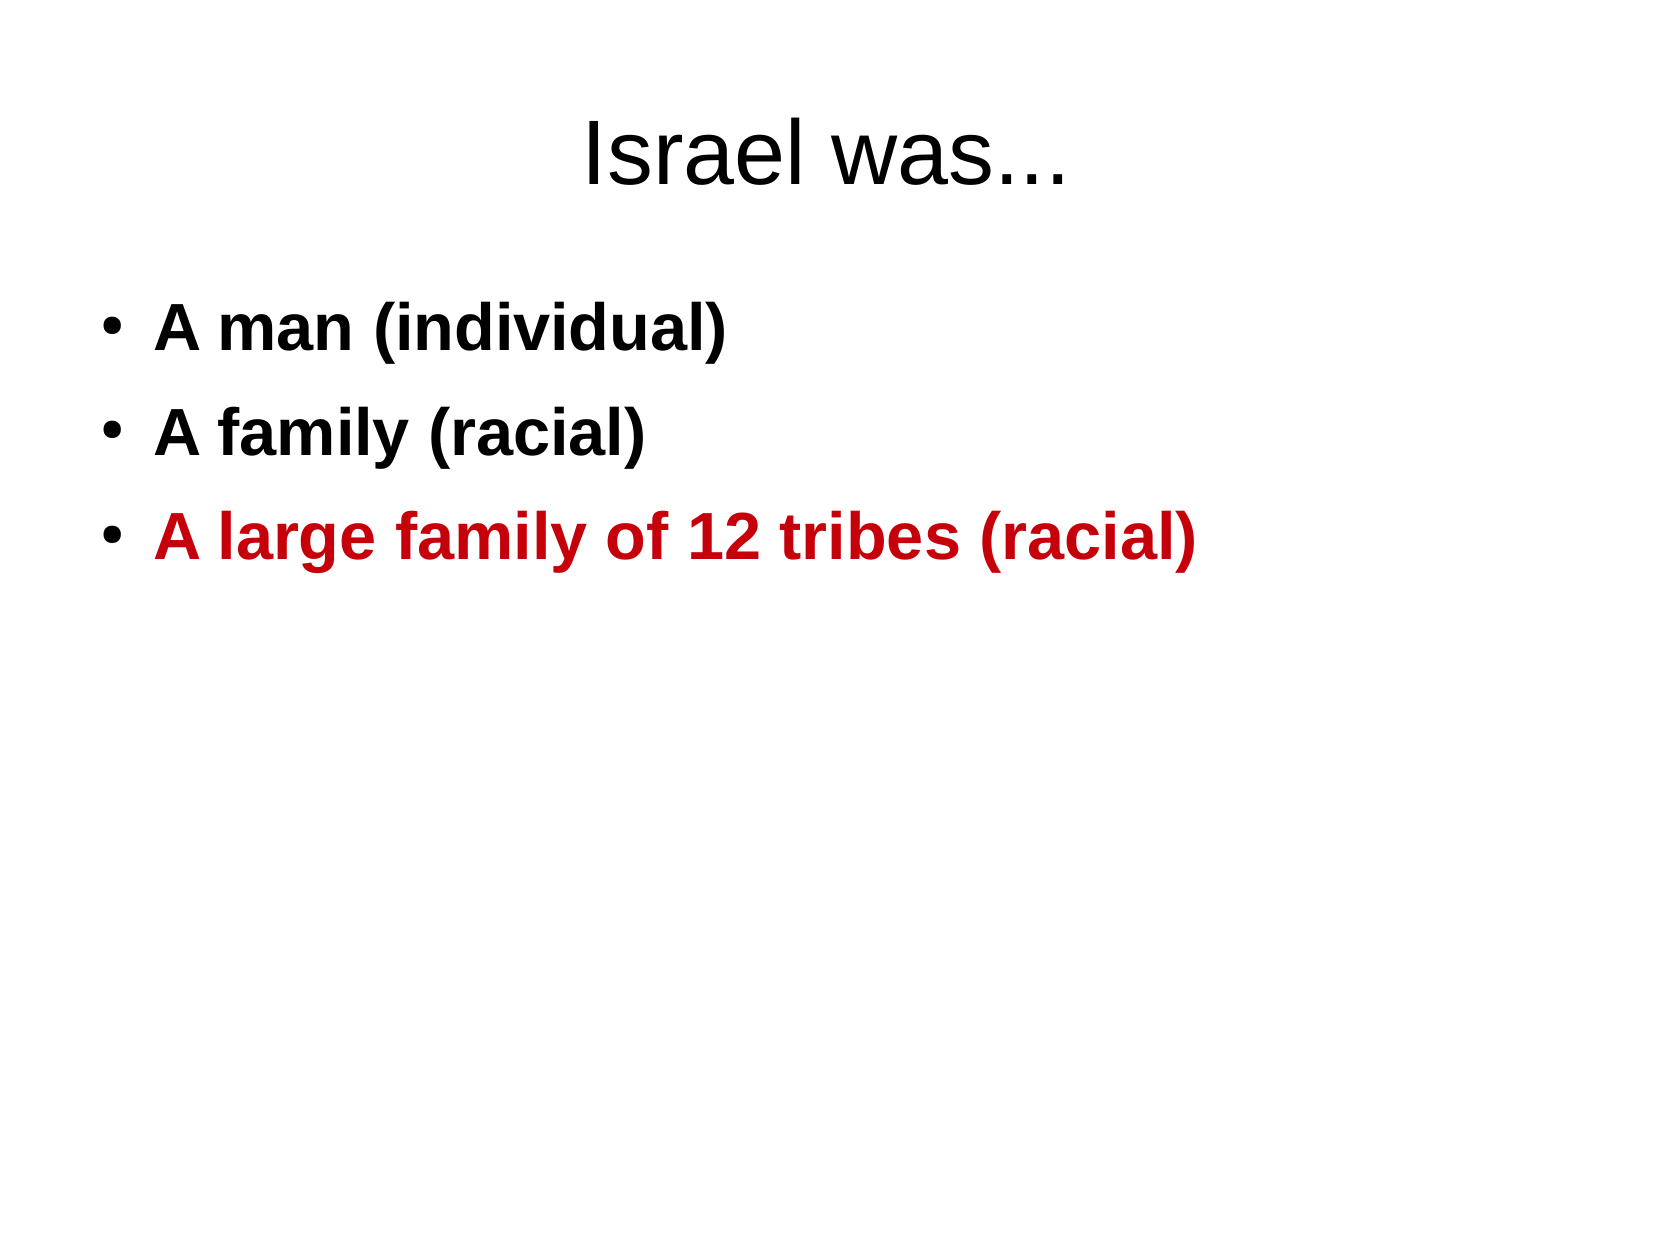

# Israel was...
A man (individual)
A family (racial)
A large family of 12 tribes (racial)